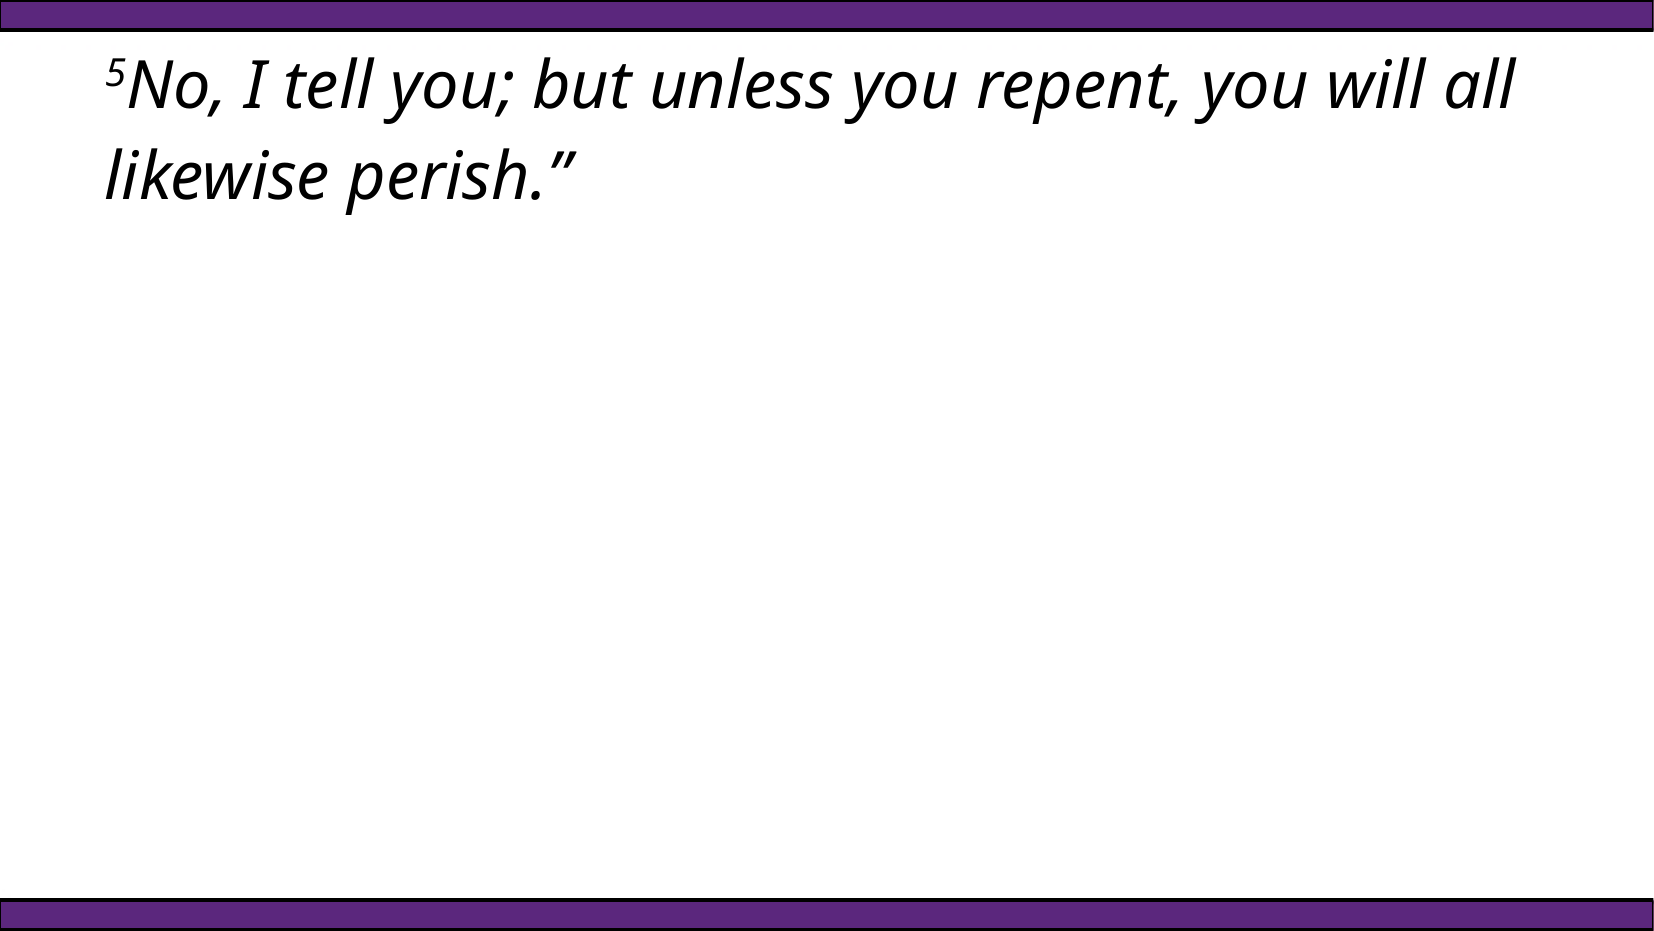

5No, I tell you; but unless you repent, you will all likewise perish.”